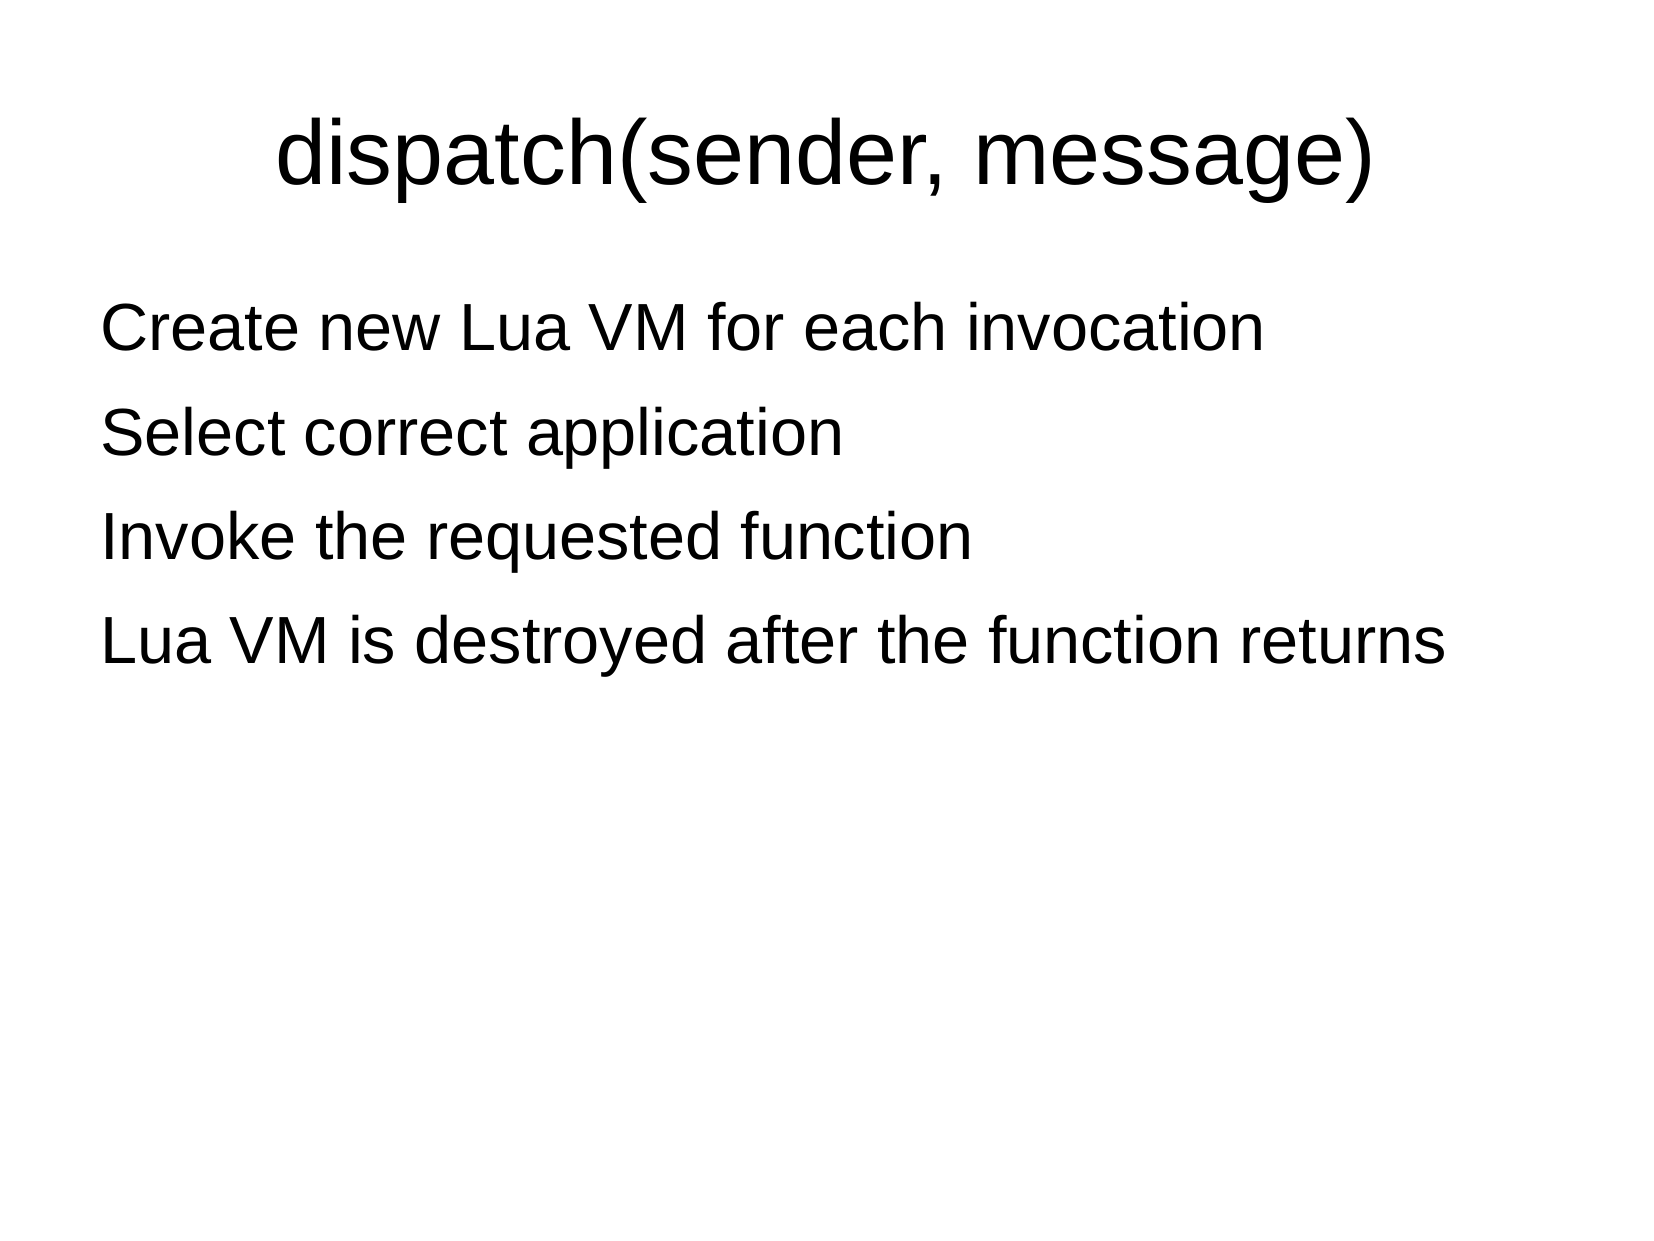

# dispatch(sender, message)
Create new Lua VM for each invocation
Select correct application
Invoke the requested function
Lua VM is destroyed after the function returns